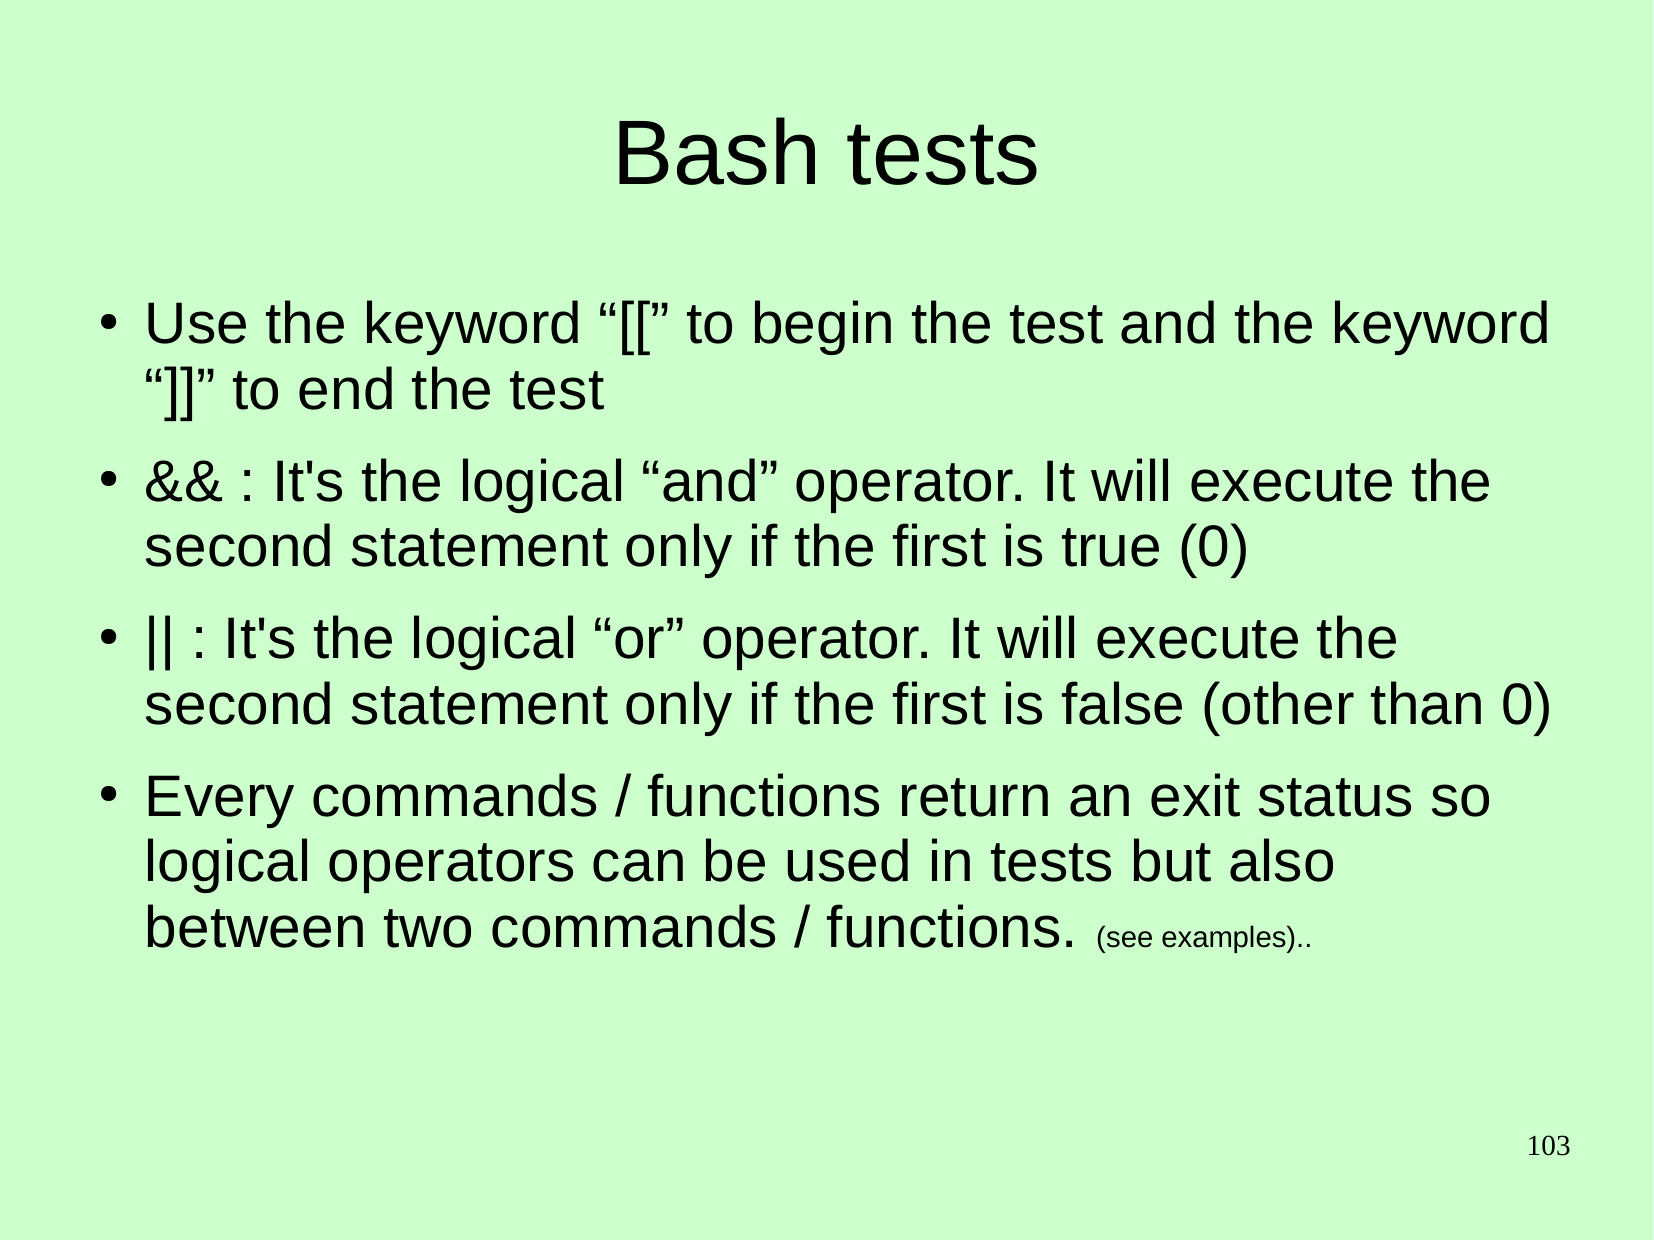

# Bash tests
Use the keyword “[[” to begin the test and the keyword “]]” to end the test
&& : It's the logical “and” operator. It will execute the second statement only if the first is true (0)
|| : It's the logical “or” operator. It will execute the second statement only if the first is false (other than 0)
Every commands / functions return an exit status so logical operators can be used in tests but also between two commands / functions. (see examples)..
103